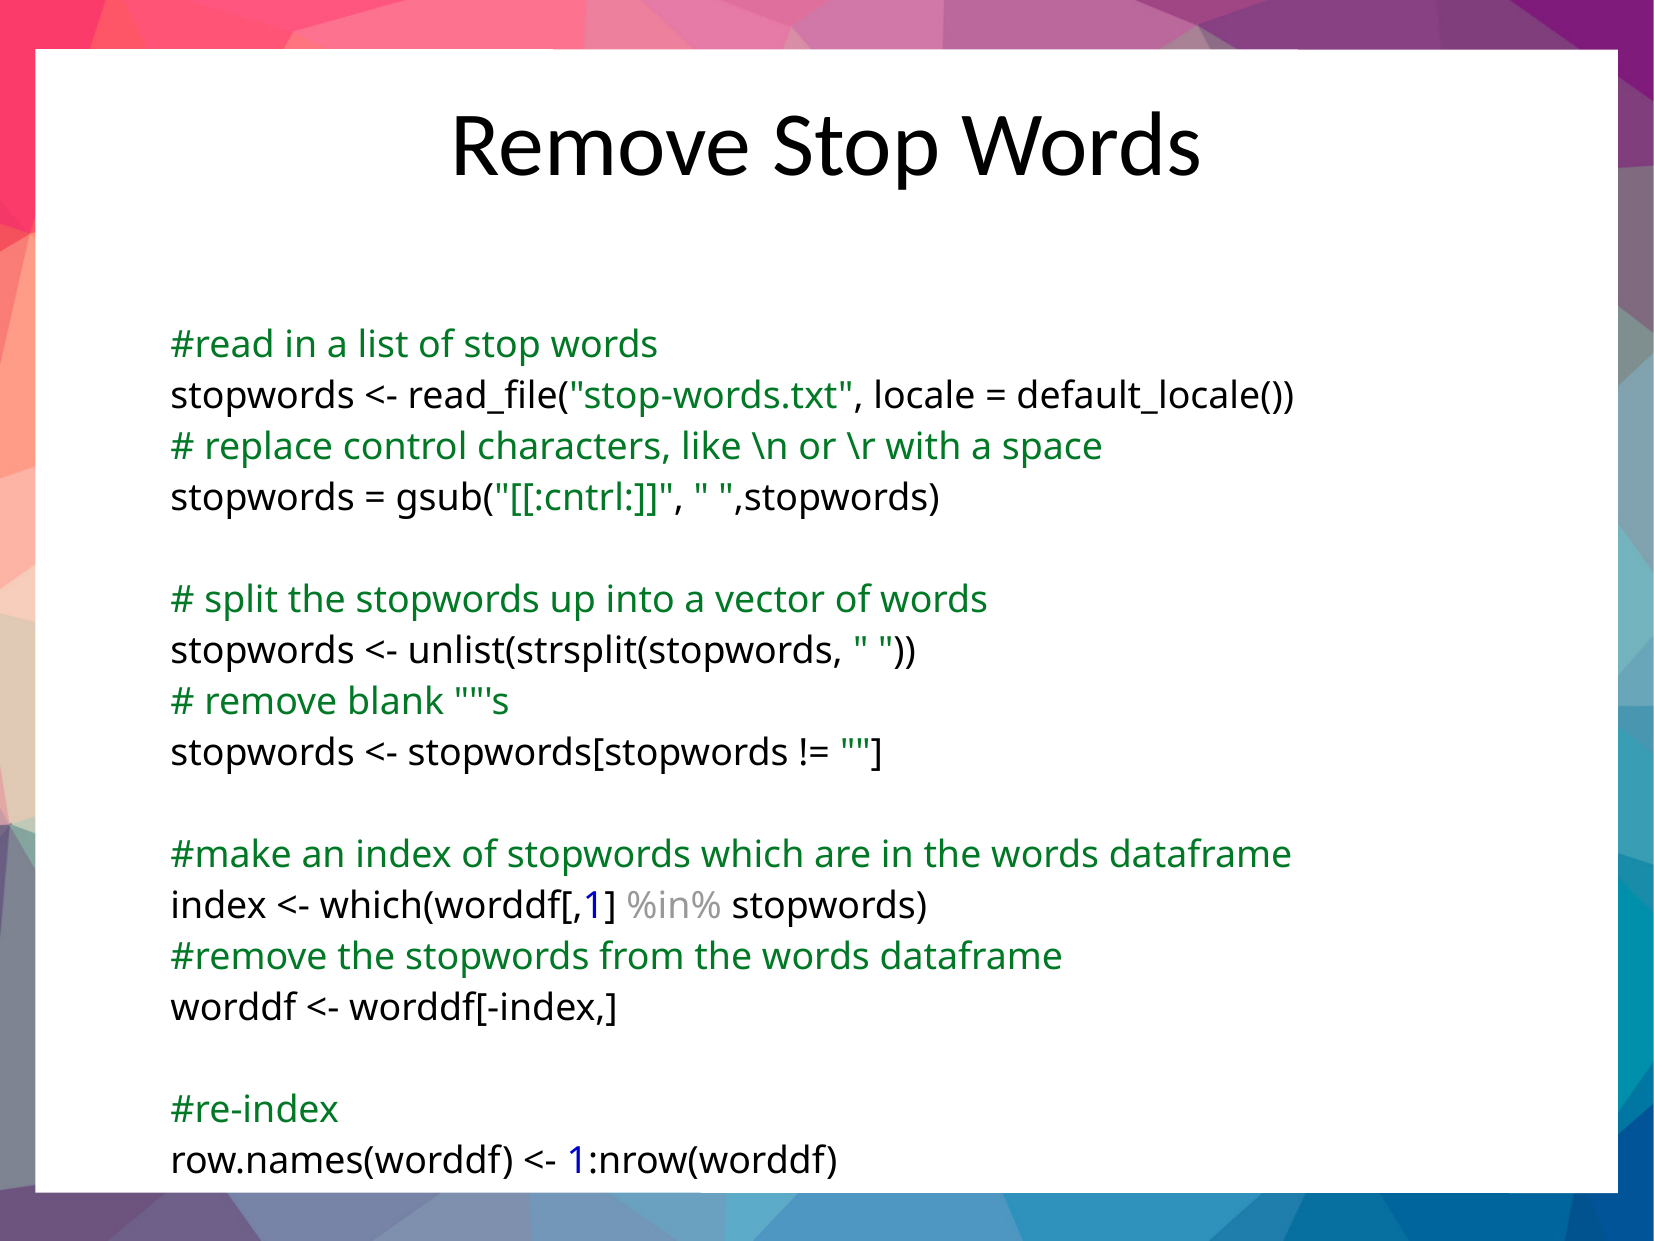

# Remove Stop Words
#read in a list of stop words
stopwords <- read_file("stop-words.txt", locale = default_locale())
# replace control characters, like \n or \r with a space
stopwords = gsub("[[:cntrl:]]", " ",stopwords)
# split the stopwords up into a vector of words
stopwords <- unlist(strsplit(stopwords, " "))
# remove blank ""'s
stopwords <- stopwords[stopwords != ""]
#make an index of stopwords which are in the words dataframe
index <- which(worddf[,1] %in% stopwords)
#remove the stopwords from the words dataframe
worddf <- worddf[-index,]
#re-index
row.names(worddf) <- 1:nrow(worddf)